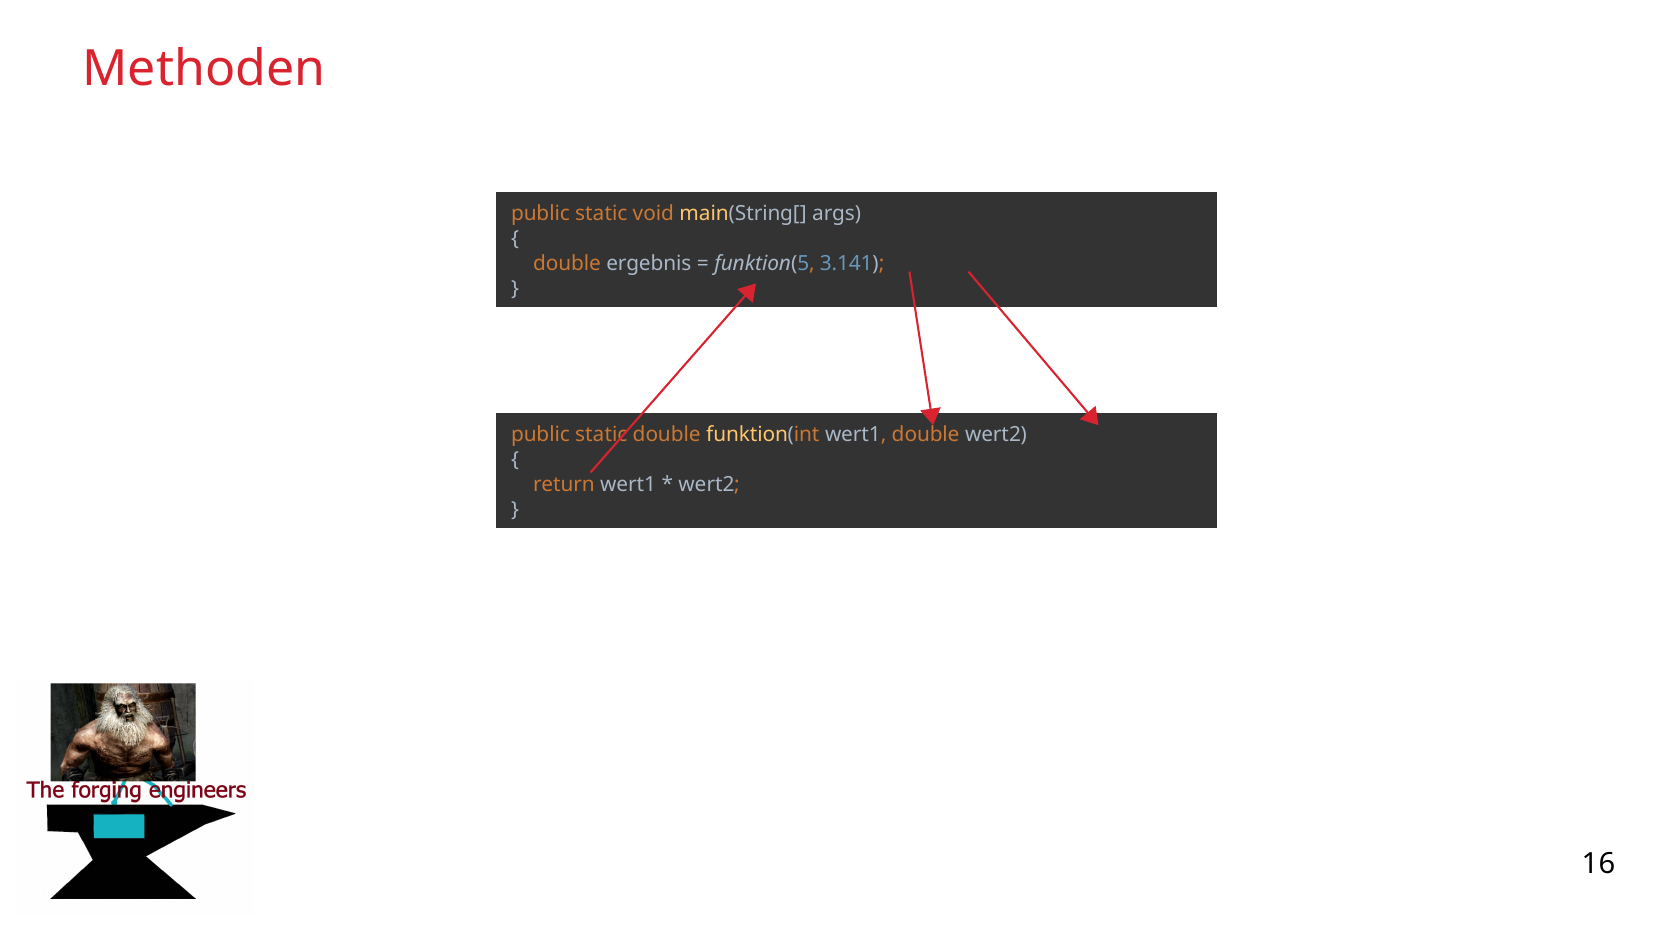

# Methoden
public static void main(String[] args)
{
 double ergebnis = funktion(5, 3.141);
}
public static double funktion(int wert1, double wert2)
{
 return wert1 * wert2;
}